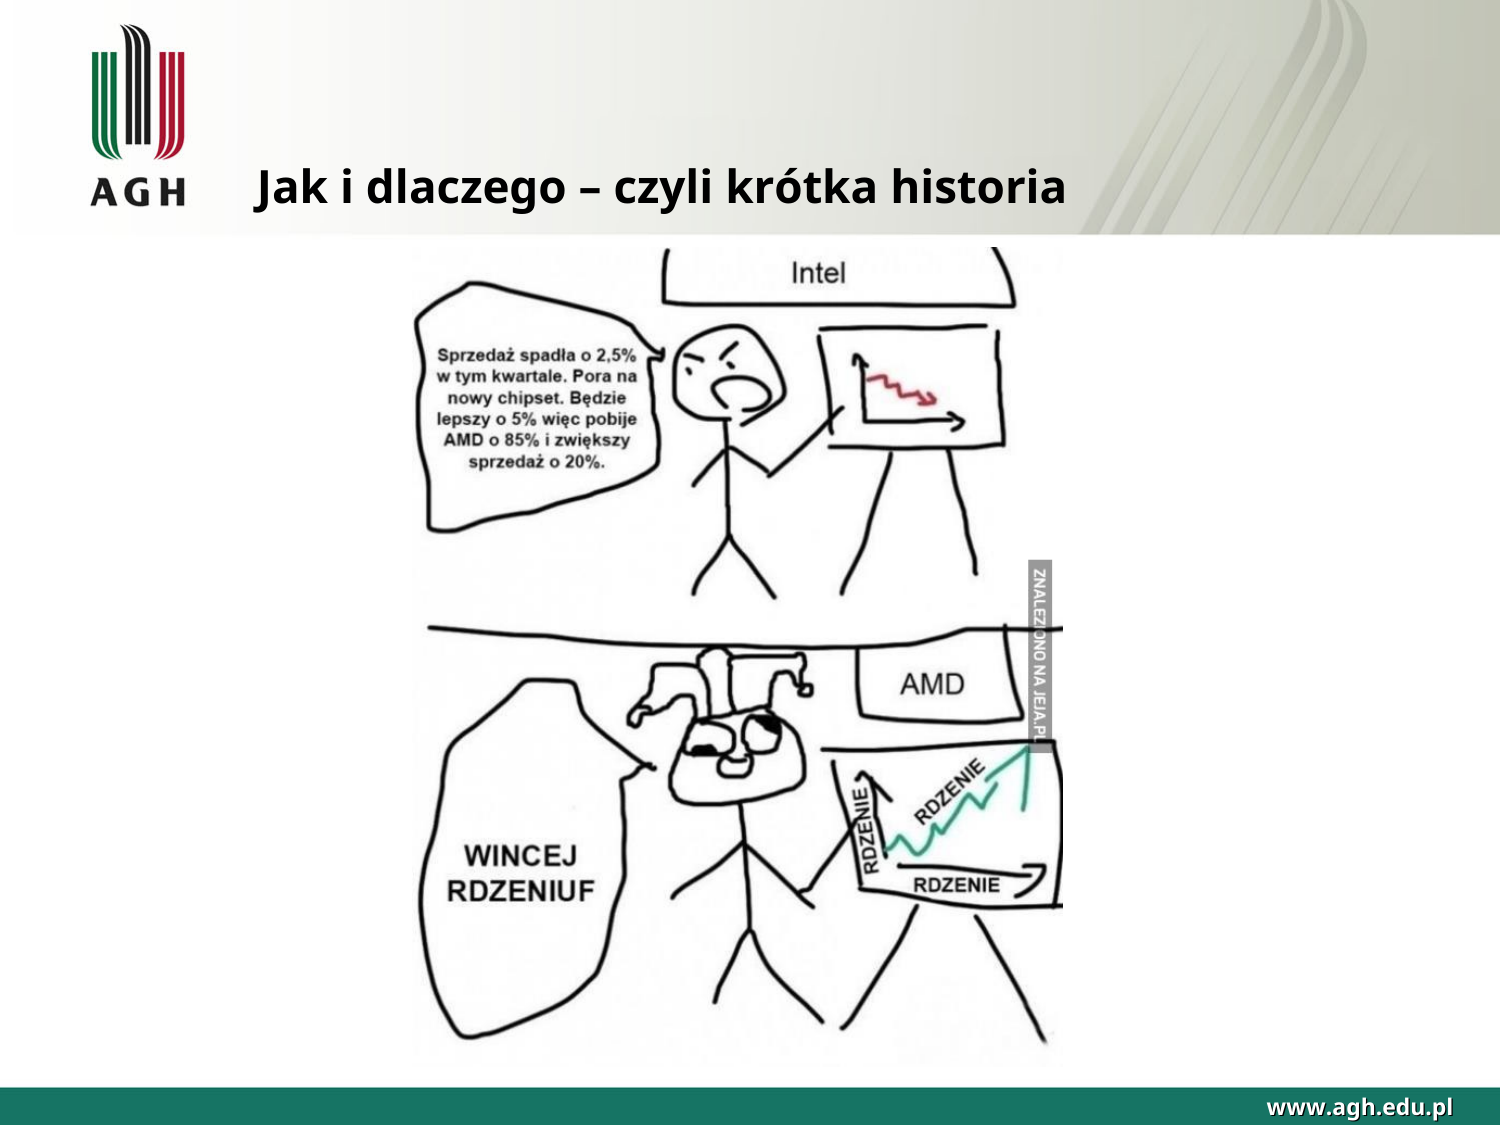

# Jak i dlaczego – czyli krótka historia
www.agh.edu.pl